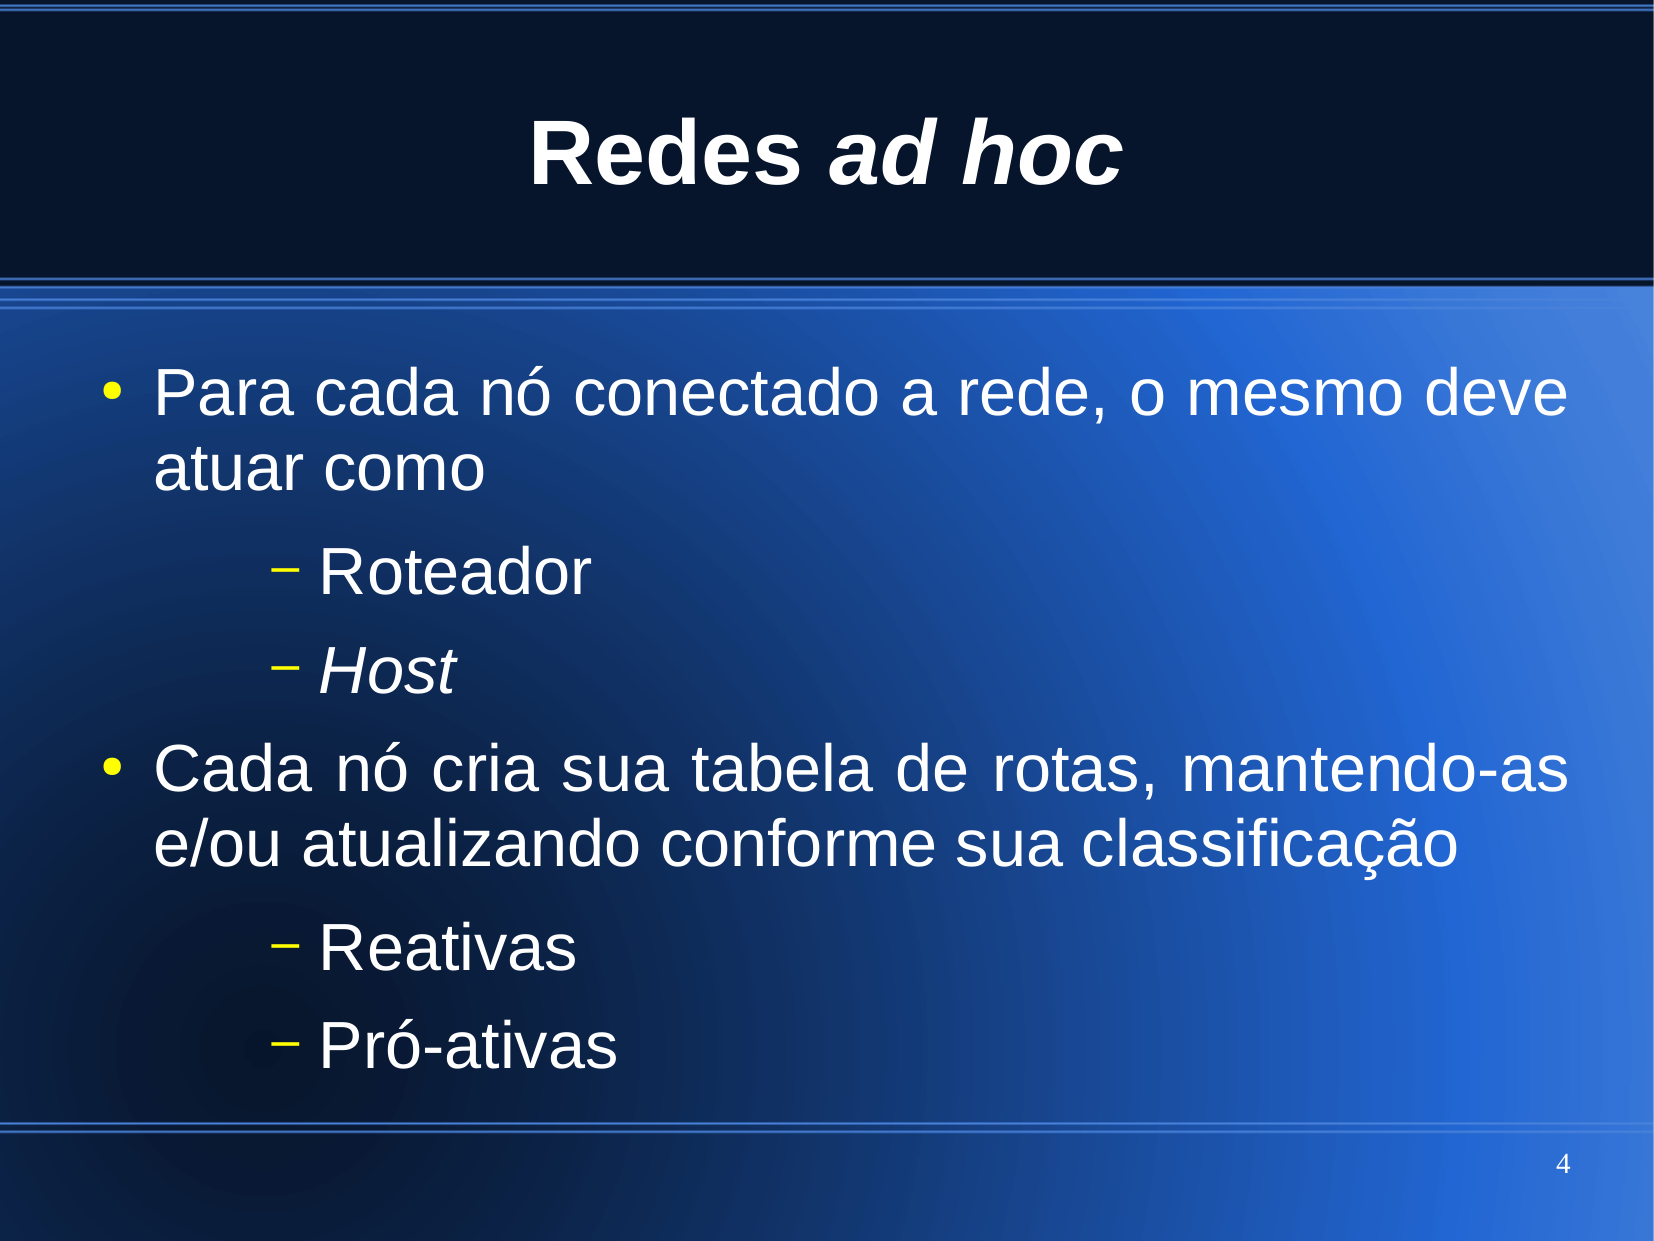

# Redes ad hoc
Para cada nó conectado a rede, o mesmo deve atuar como
Roteador
Host
Cada nó cria sua tabela de rotas, mantendo-as e/ou atualizando conforme sua classificação
Reativas
Pró-ativas
4